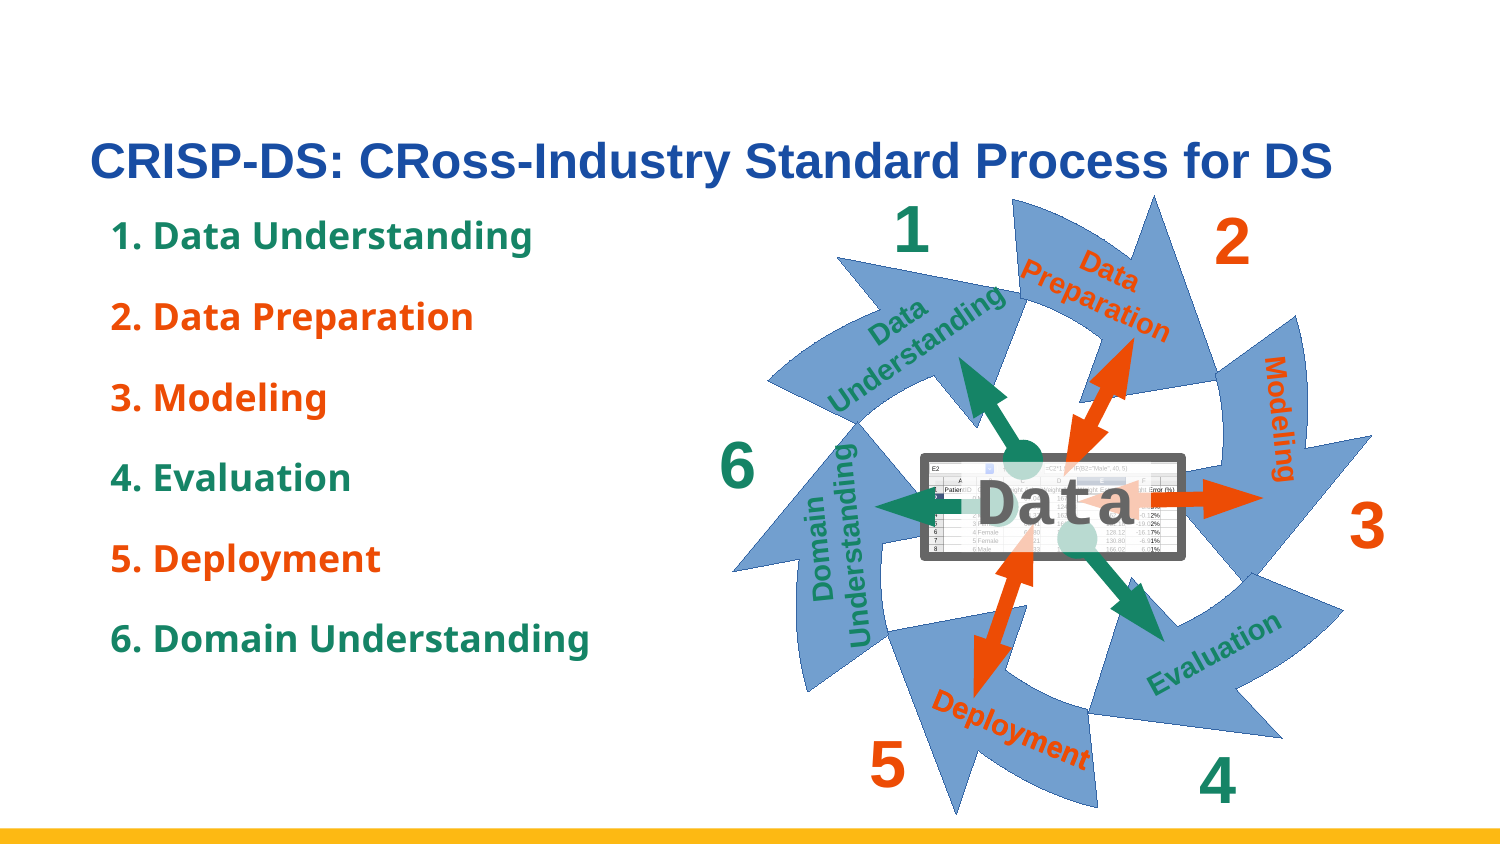

CRISP-DS: CRoss-Industry Standard Process for DS
Modeling
Domain
Understanding
Data
Preparation
1
2
1. Data Understanding
2. Data Preparation
3. Modeling
4. Evaluation
5. Deployment
6. Domain Understanding
Data
Understanding
6
Data
3
Evaluation
Deployment
Deployment
5
4